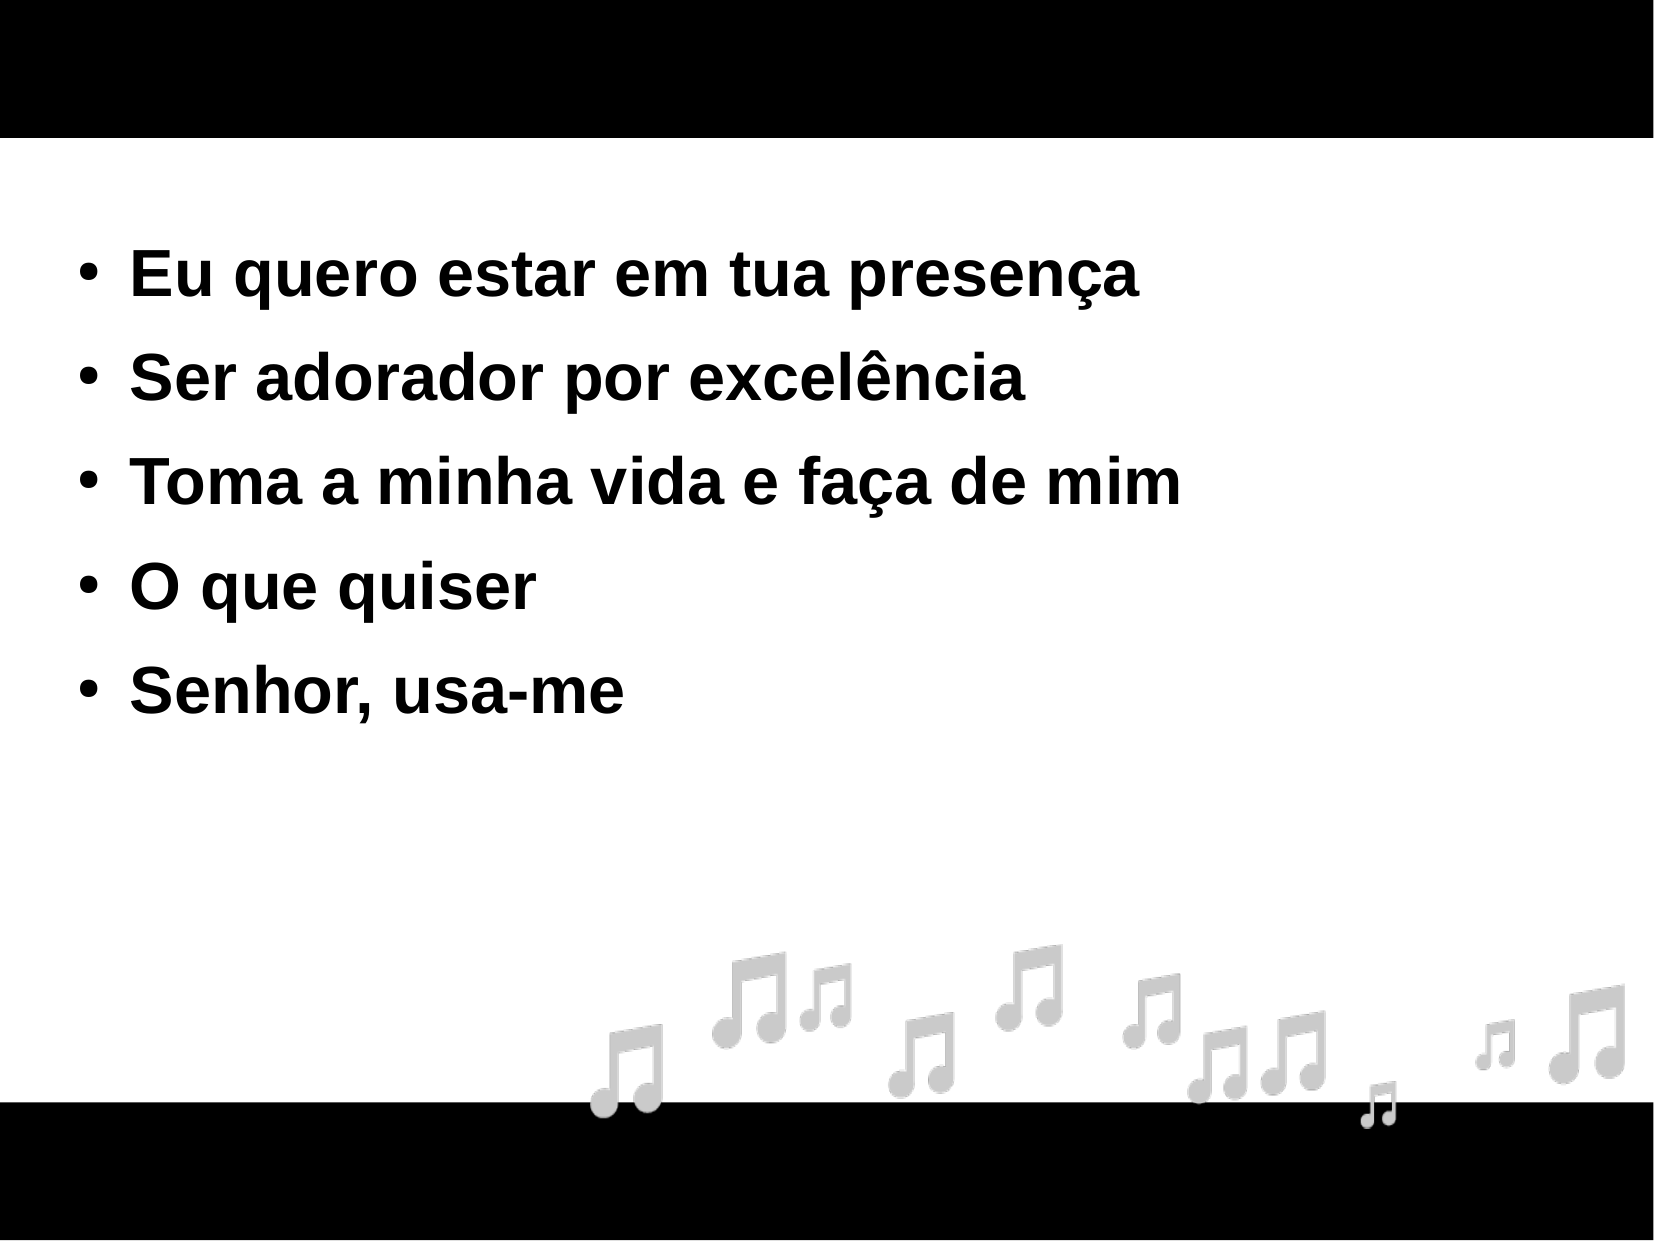

# Eu quero estar em tua presença
Ser adorador por excelência
Toma a minha vida e faça de mim
O que quiser
Senhor, usa-me